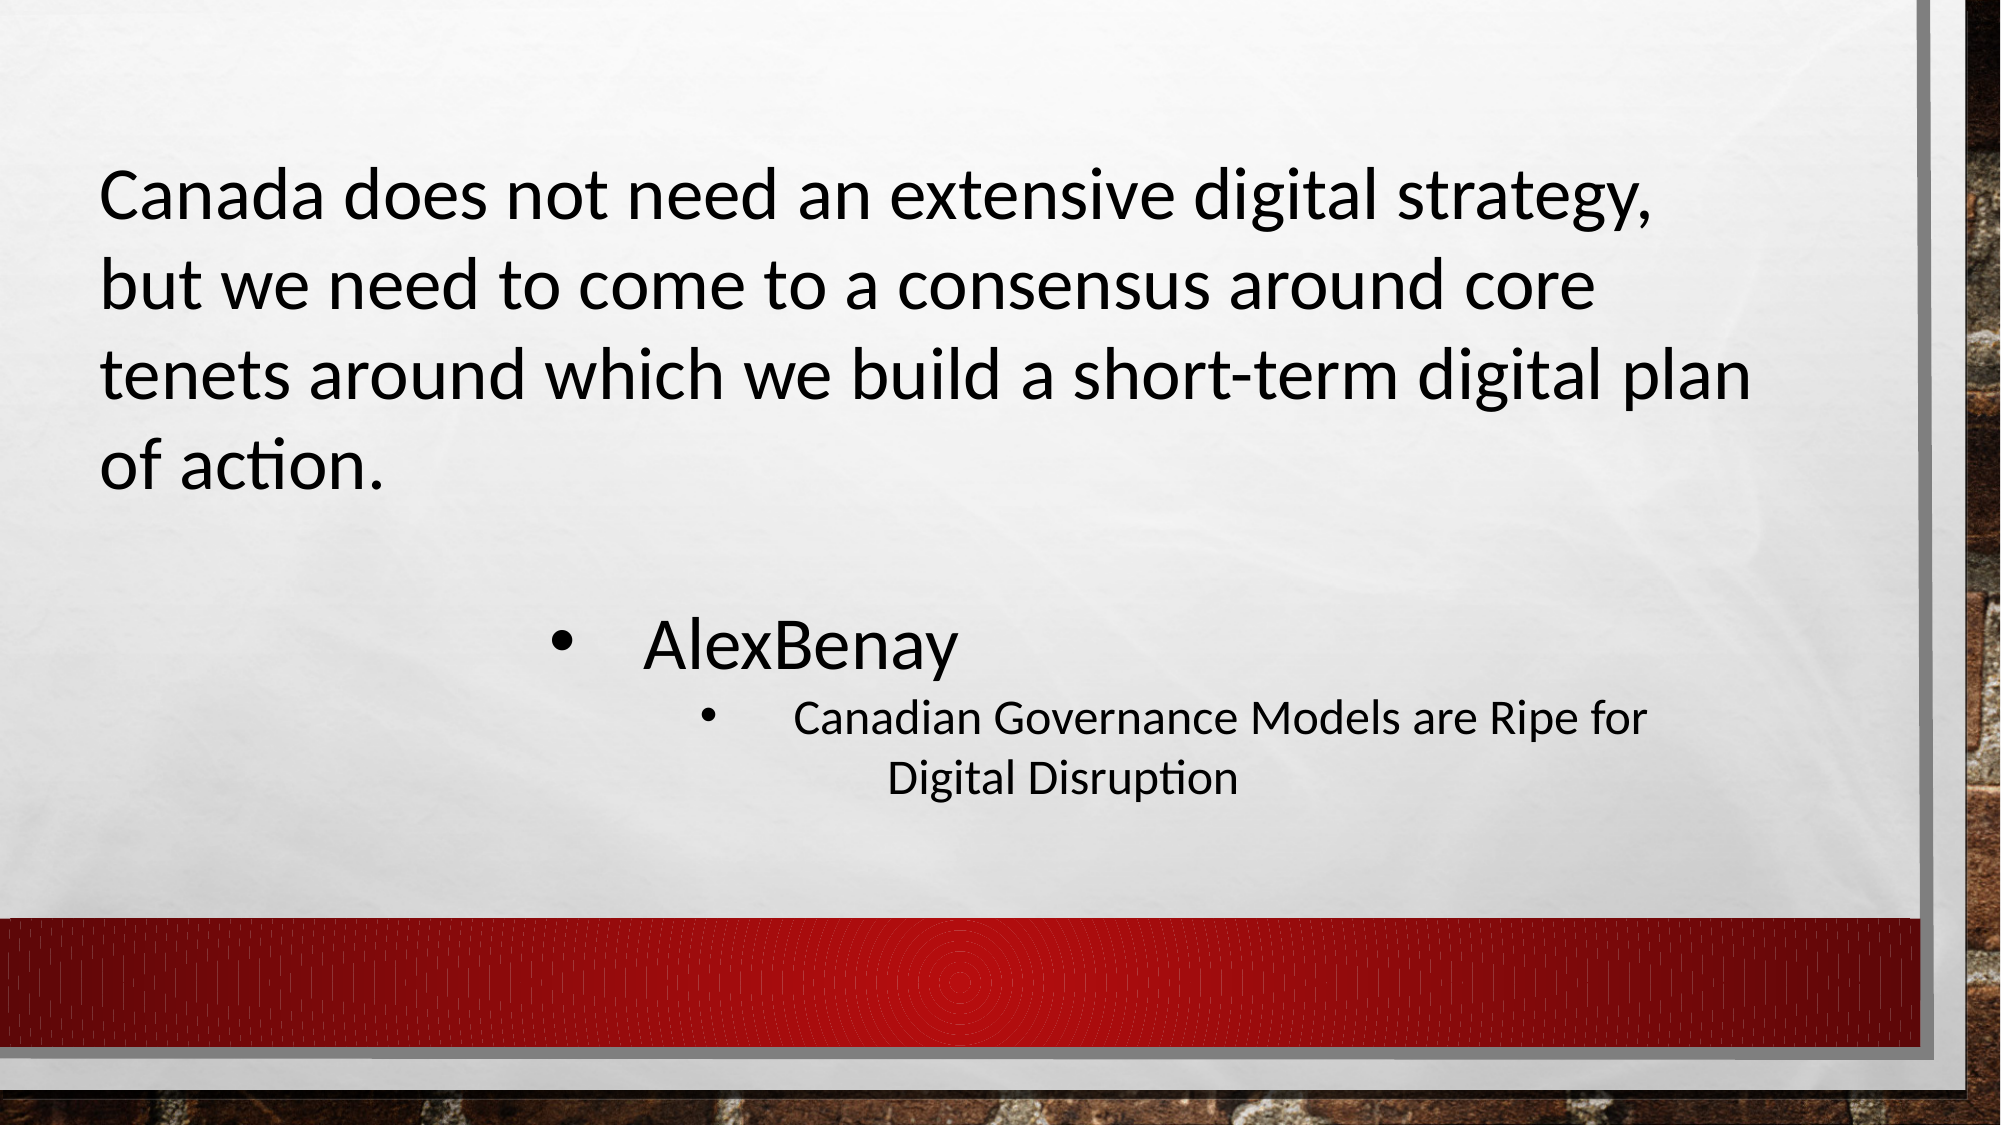

Canada does not need an extensive digital strategy, but we need to come to a consensus around core tenets around which we build a short-term digital plan of action.
AlexBenay
Canadian Governance Models are Ripe for Digital Disruption